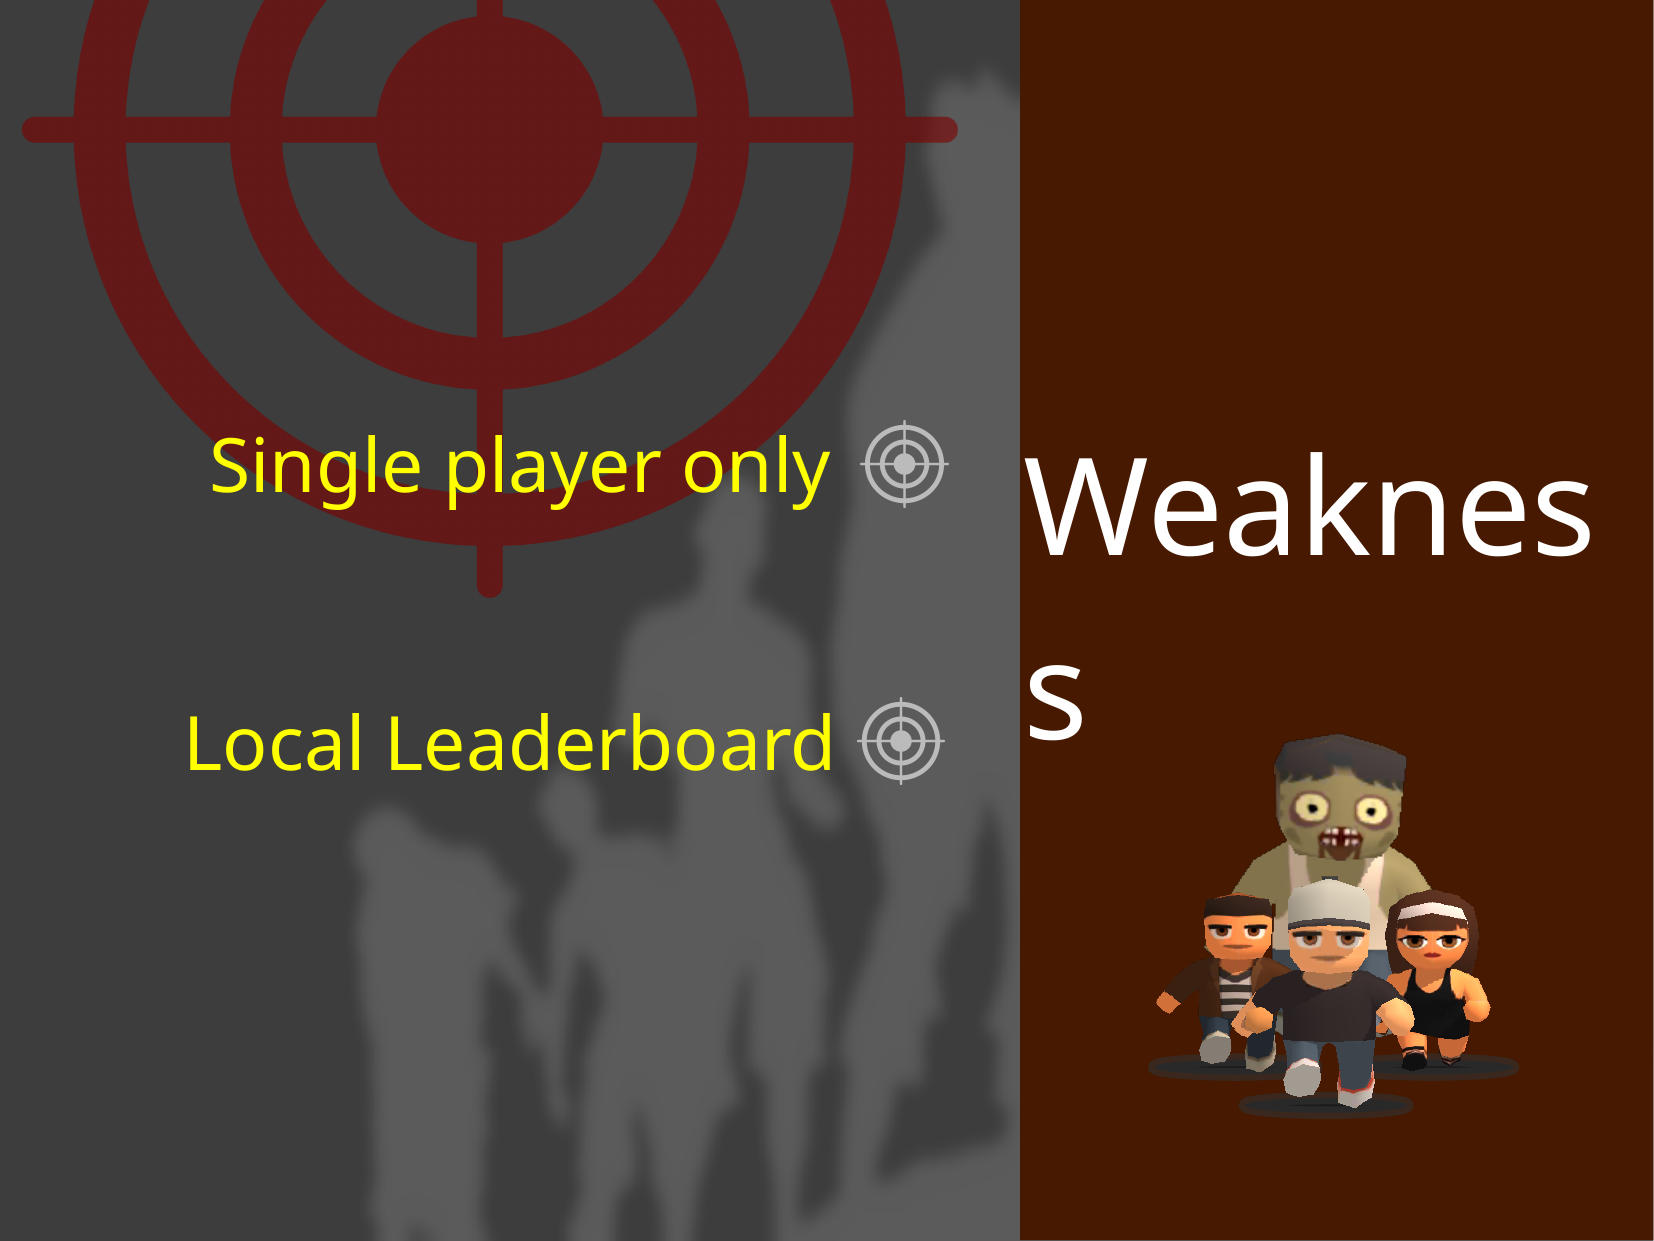

Weakness
Single player only
Local Leaderboard
Player have to save civilian from zombie attack